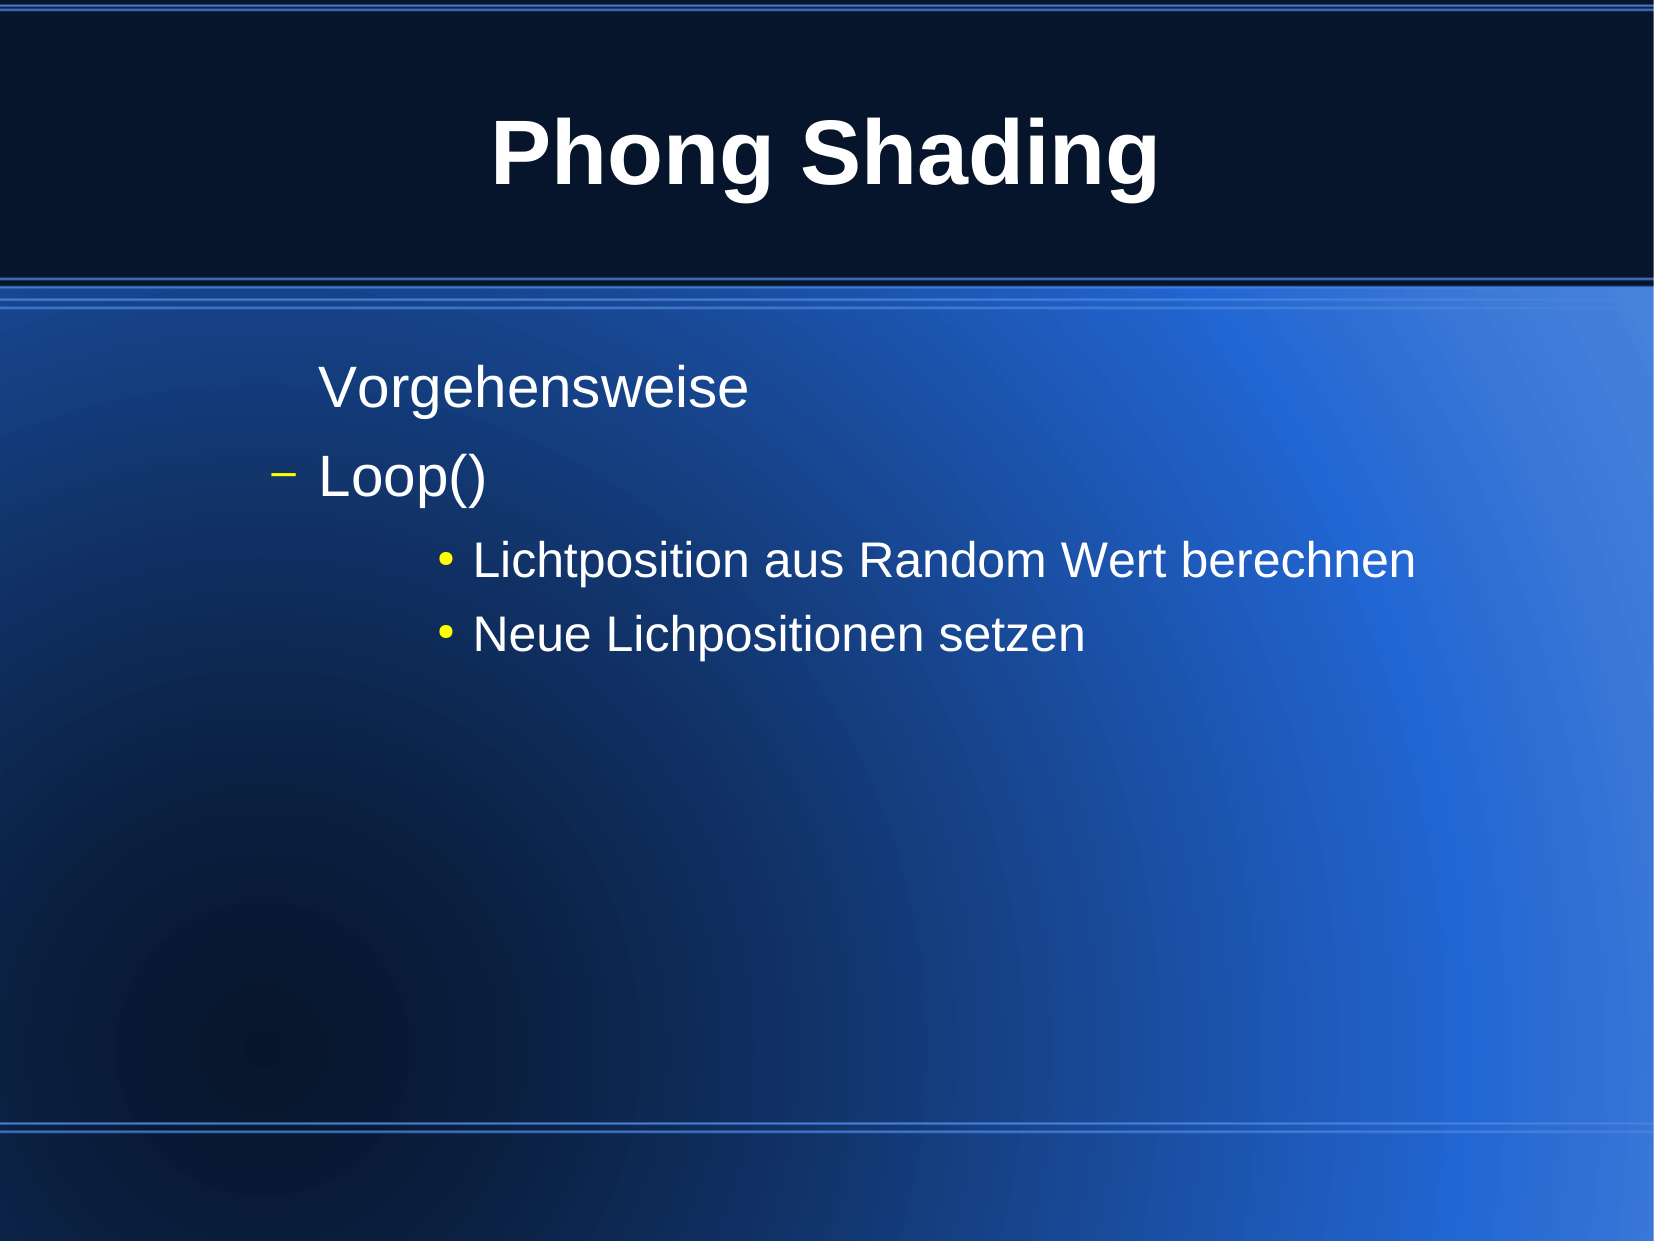

# Phong Shading
Vorgehensweise
Loop()
Lichtposition aus Random Wert berechnen
Neue Lichpositionen setzen